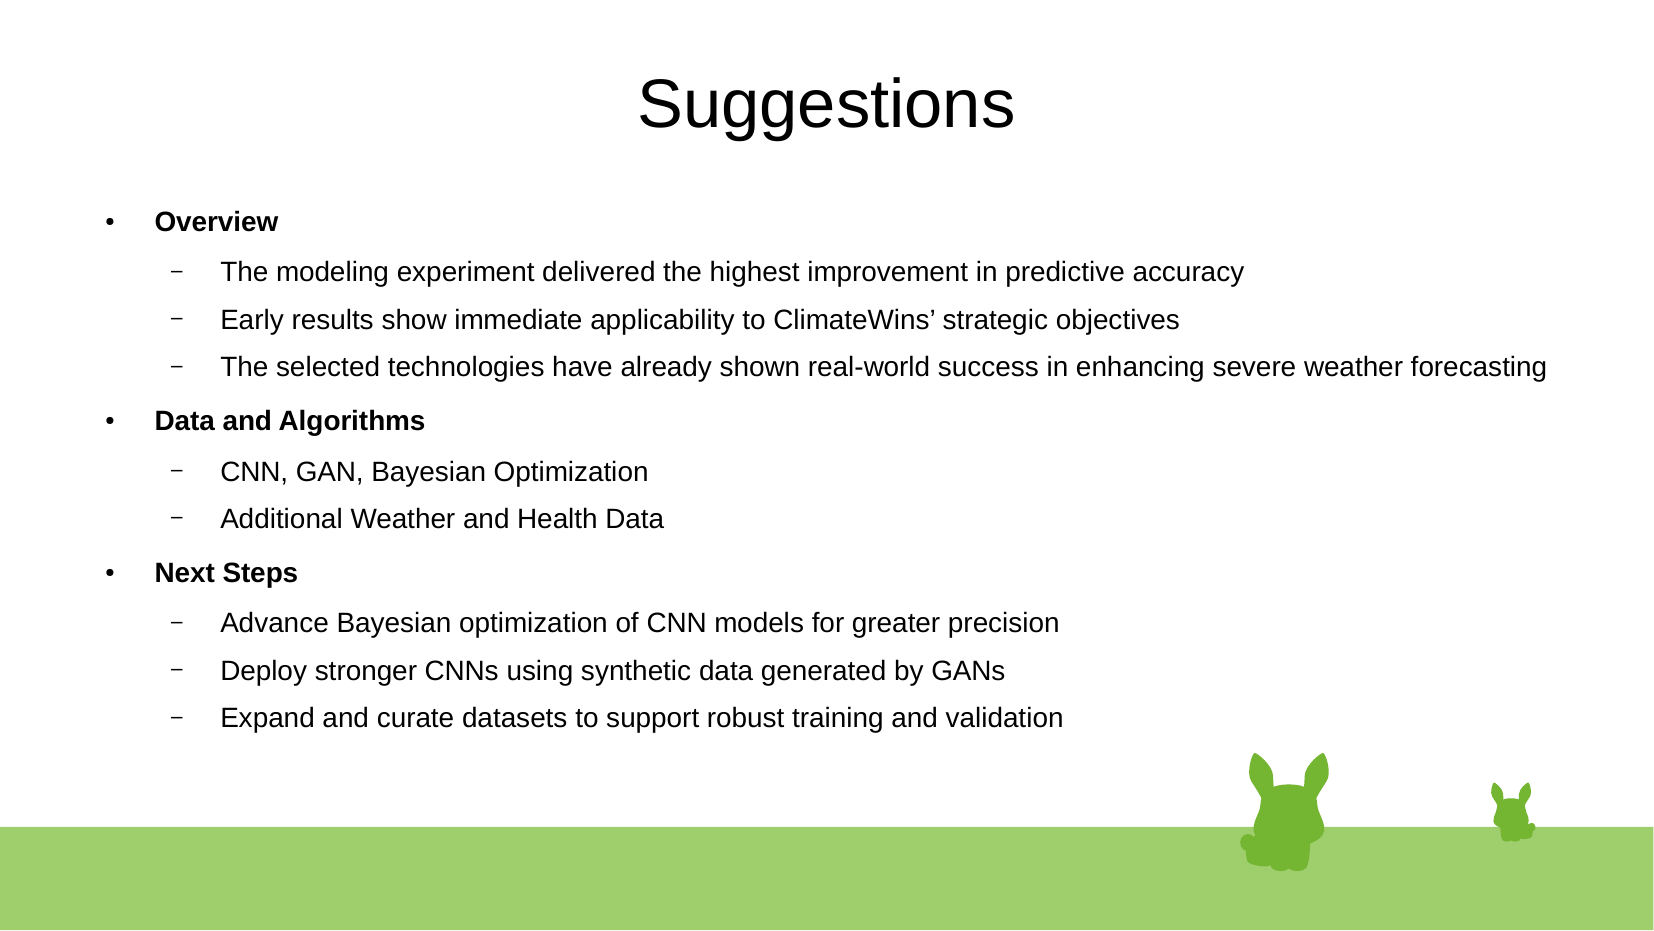

# Suggestions
Overview
The modeling experiment delivered the highest improvement in predictive accuracy
Early results show immediate applicability to ClimateWins’ strategic objectives
The selected technologies have already shown real-world success in enhancing severe weather forecasting
Data and Algorithms
CNN, GAN, Bayesian Optimization
Additional Weather and Health Data
Next Steps
Advance Bayesian optimization of CNN models for greater precision
Deploy stronger CNNs using synthetic data generated by GANs
Expand and curate datasets to support robust training and validation